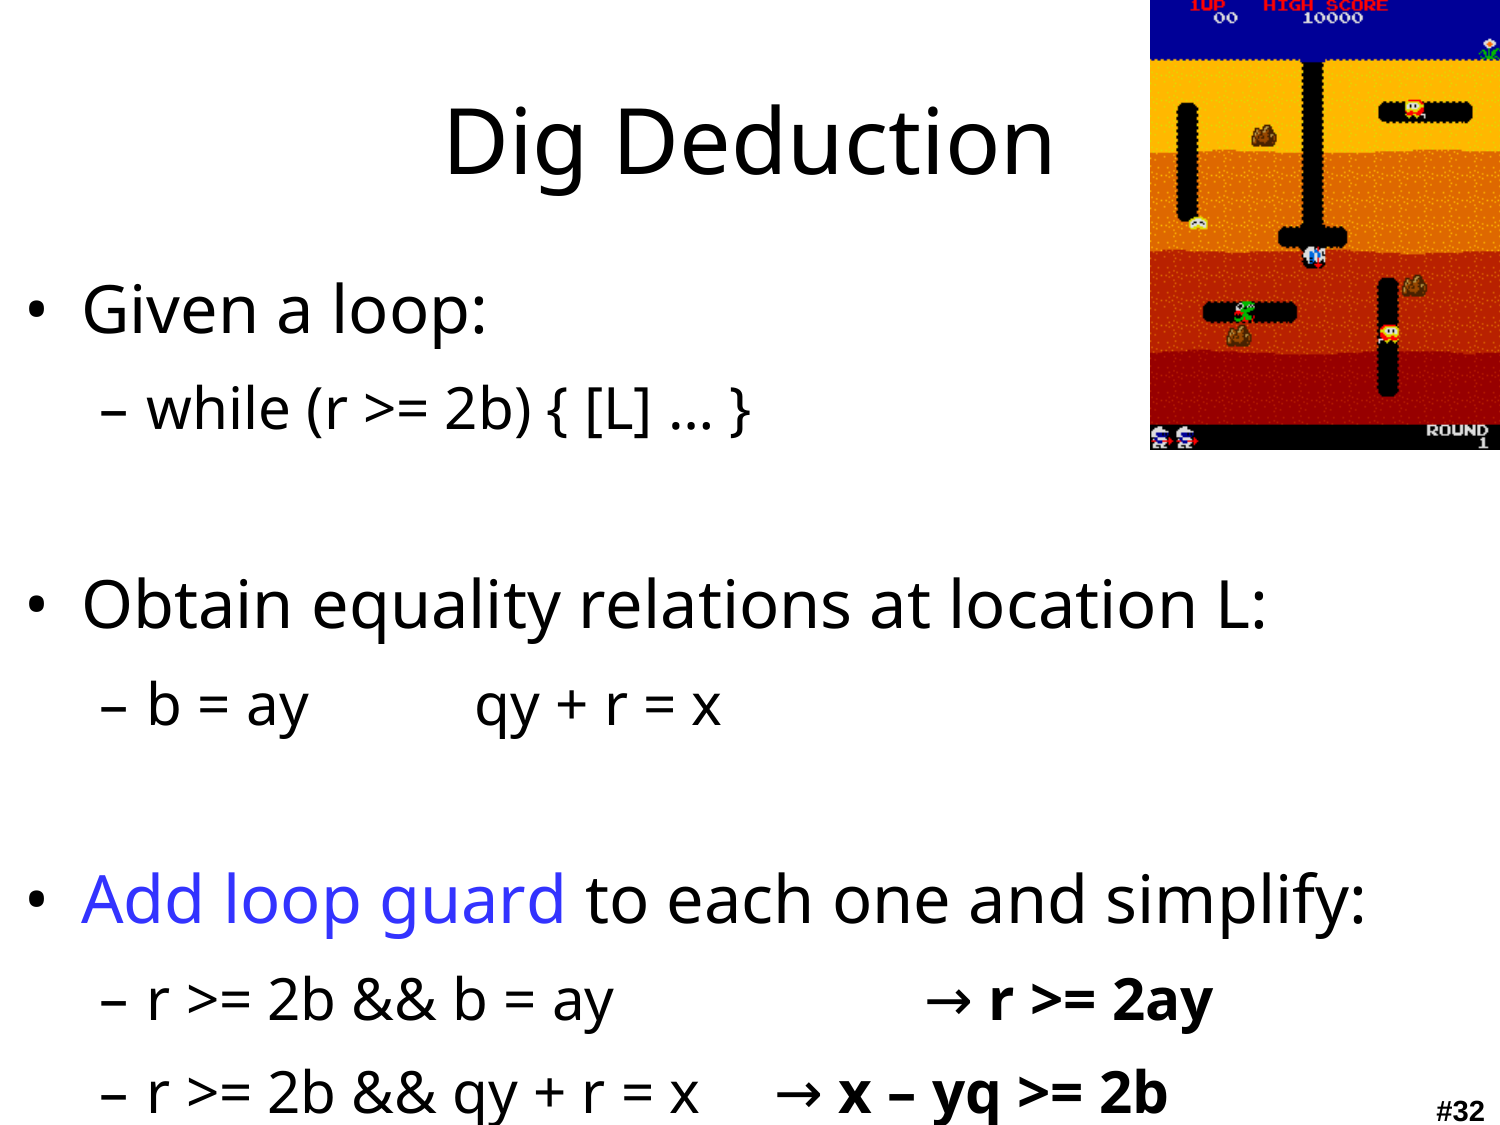

# Dig Deduction
Given a loop:
while (r >= 2b) { [L] … }
Obtain equality relations at location L:
b = ay		qy + r = x
Add loop guard to each one and simplify:
r >= 2b && b = ay 		→ r >= 2ay
r >= 2b && qy + r = x	→ x – yq >= 2b
32